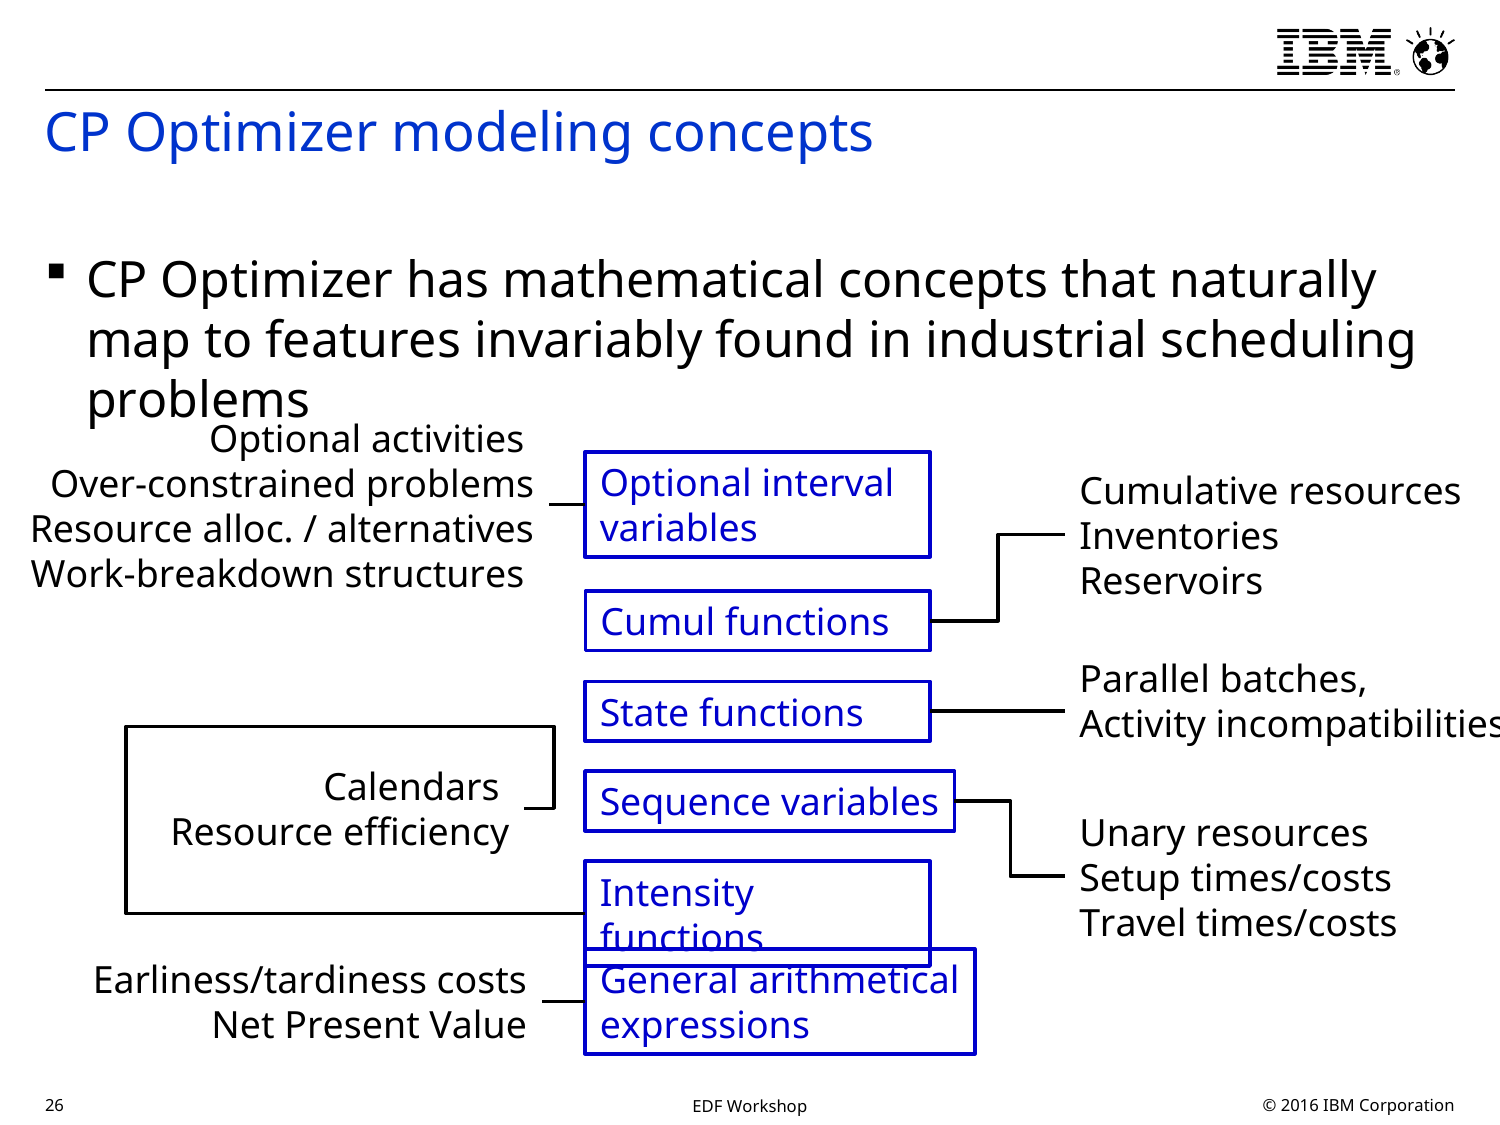

# CP Optimizer modeling concepts
CP Optimizer has mathematical concepts that naturally map to features invariably found in industrial scheduling problems
Optional activities
Over-constrained problems
Resource alloc. / alternatives
Work-breakdown structures
Optional interval variables
Cumulative resources
Inventories
Reservoirs
Cumul functions
Parallel batches,
Activity incompatibilities
State functions
Calendars
Resource efficiency
Sequence variables
Unary resources
Setup times/costs
Travel times/costs
Intensity functions
Earliness/tardiness costs
Net Present Value
General arithmetical
expressions
26